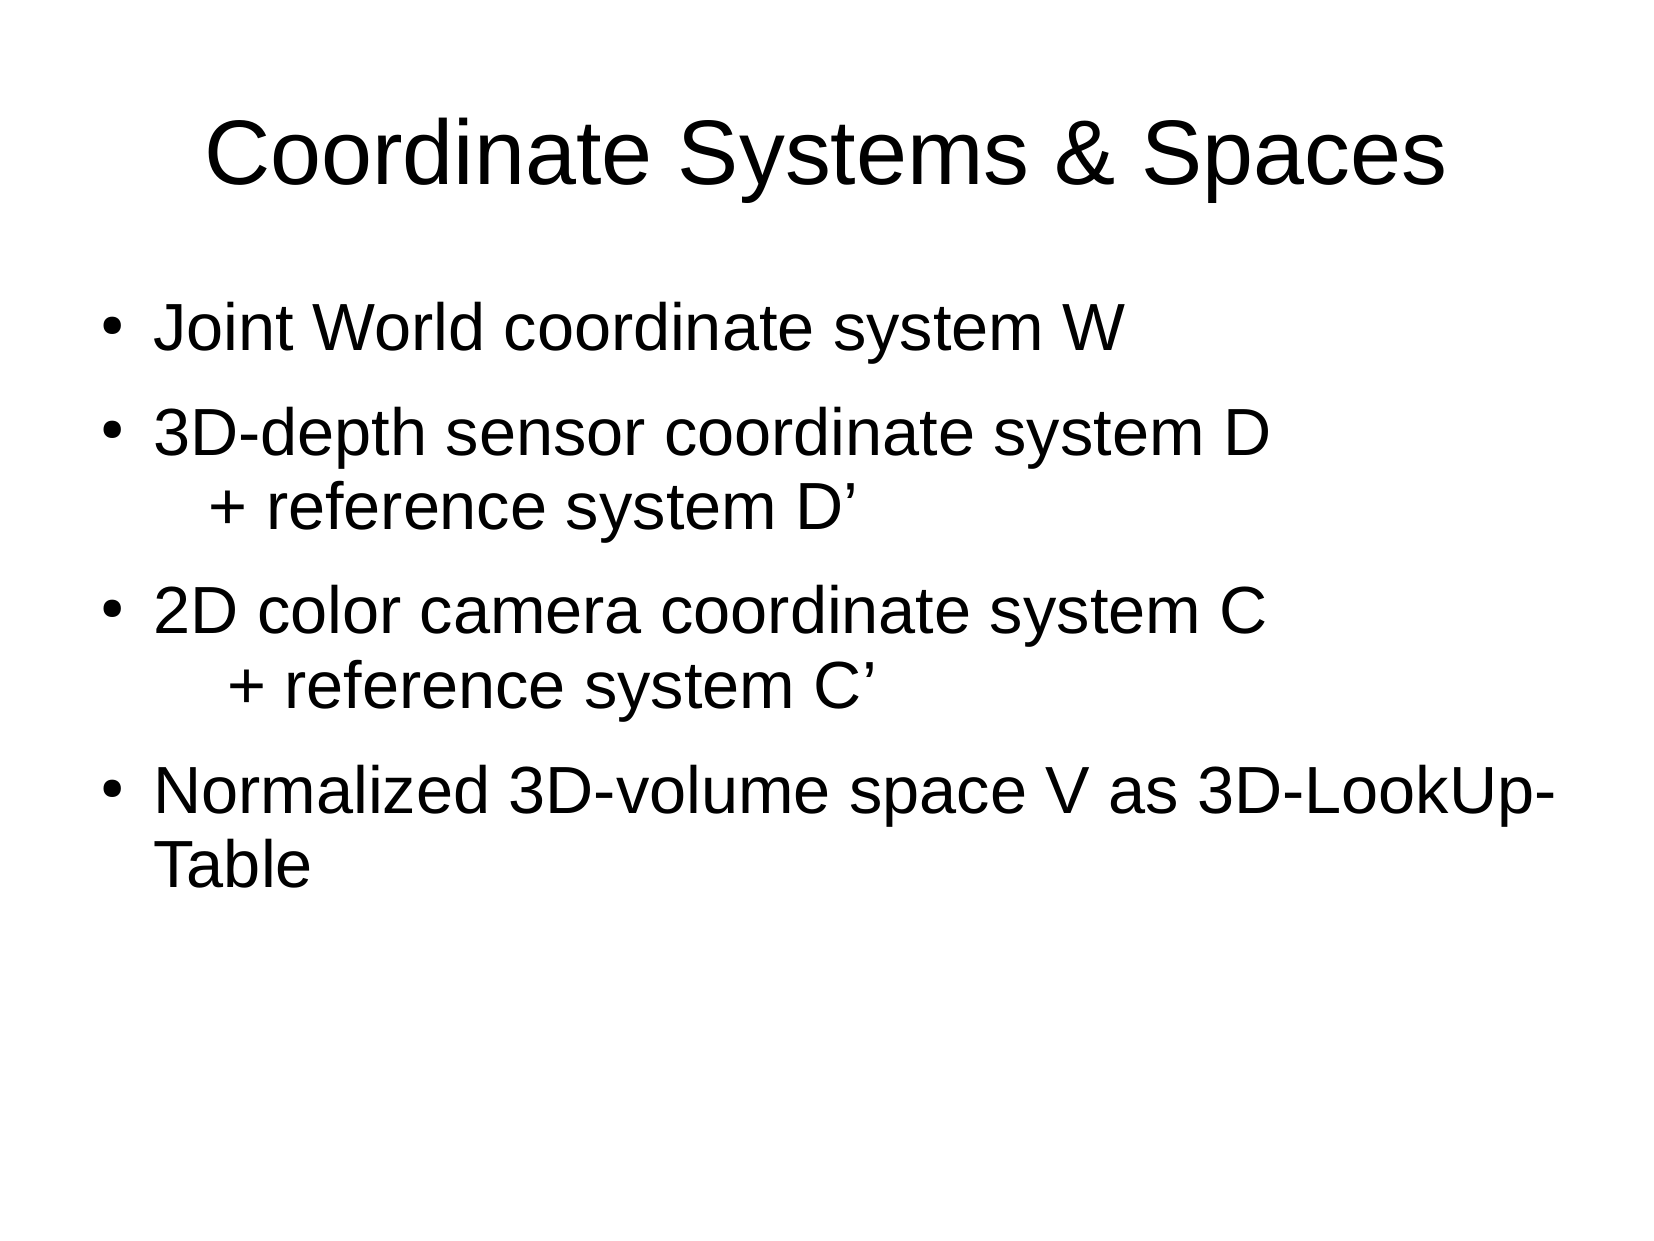

# Coordinate Systems & Spaces
Joint World coordinate system W
3D-depth sensor coordinate system D + reference system D’
2D color camera coordinate system C + reference system C’
Normalized 3D-volume space V as 3D-LookUp-Table